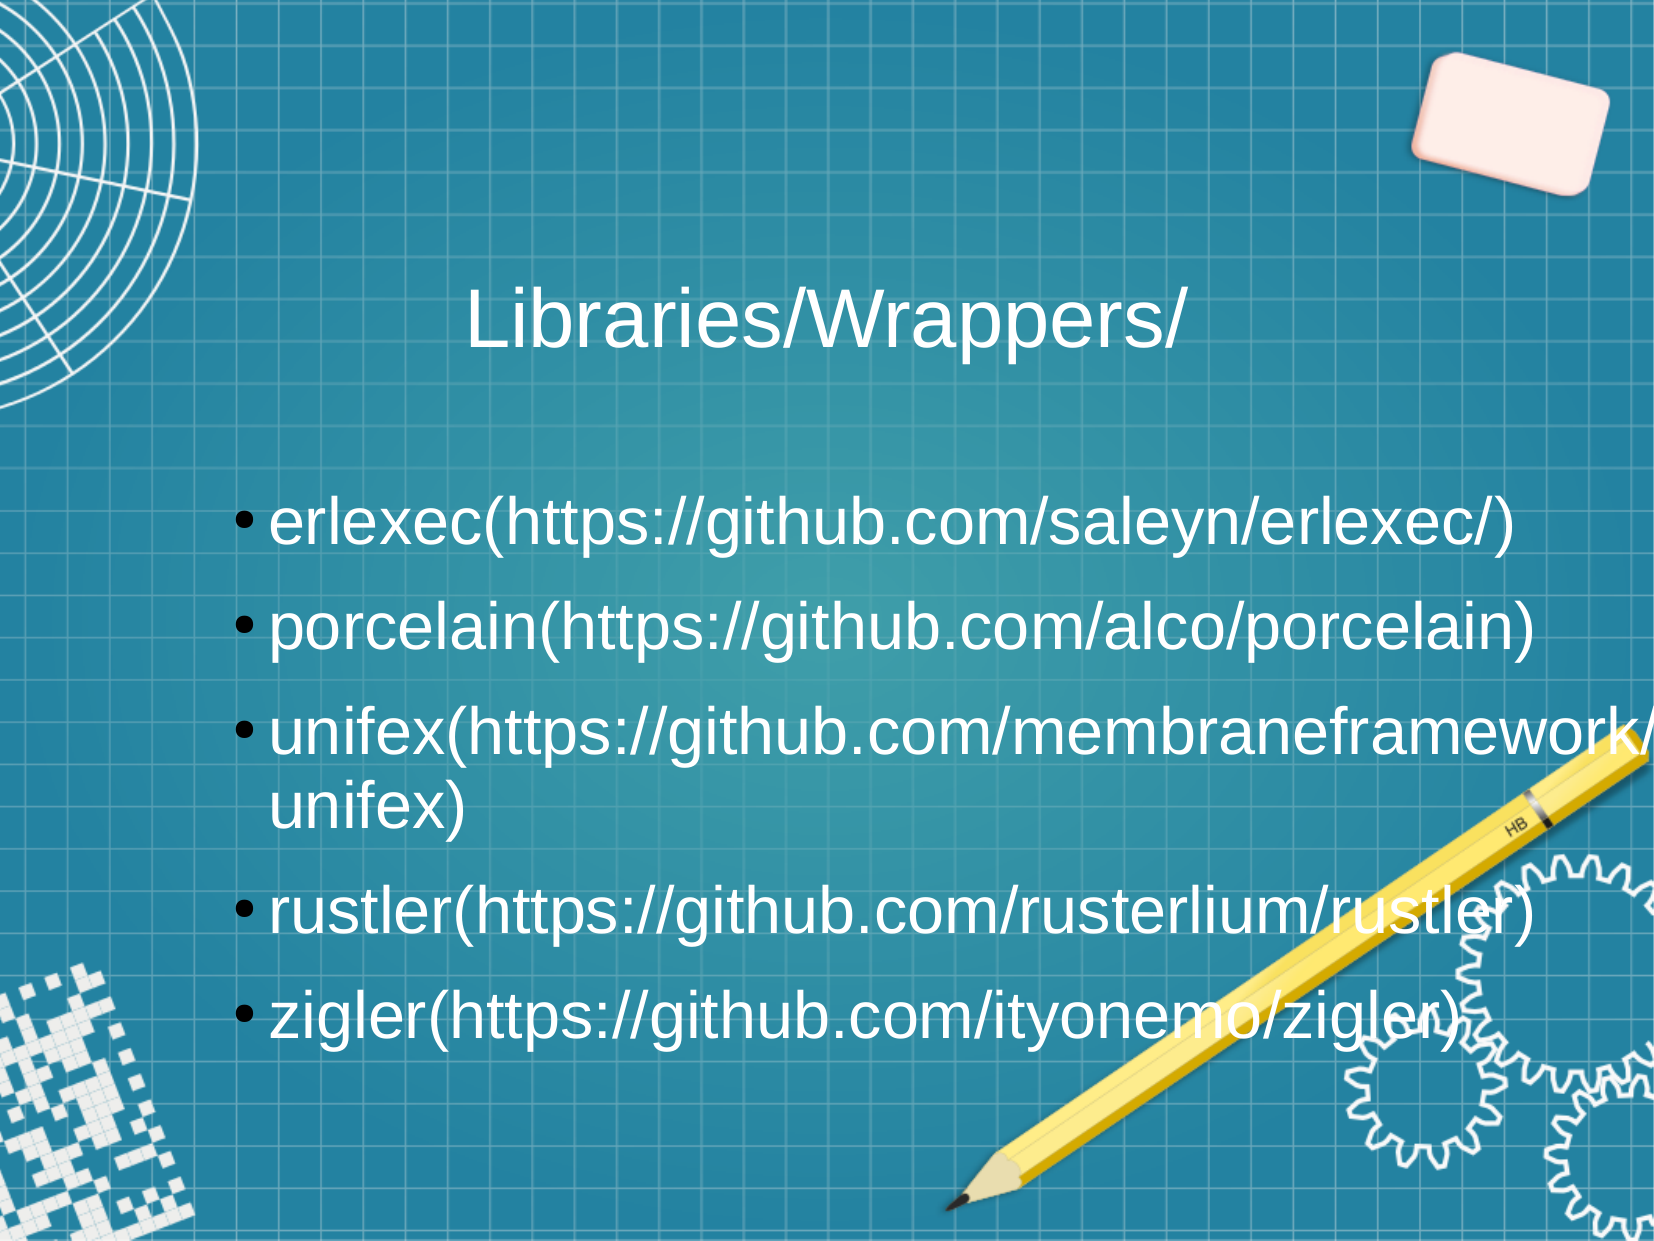

# Libraries/Wrappers/
erlexec(https://github.com/saleyn/erlexec/)
porcelain(https://github.com/alco/porcelain)
unifex(https://github.com/membraneframework/unifex)
rustler(https://github.com/rusterlium/rustler)
zigler(https://github.com/ityonemo/zigler)